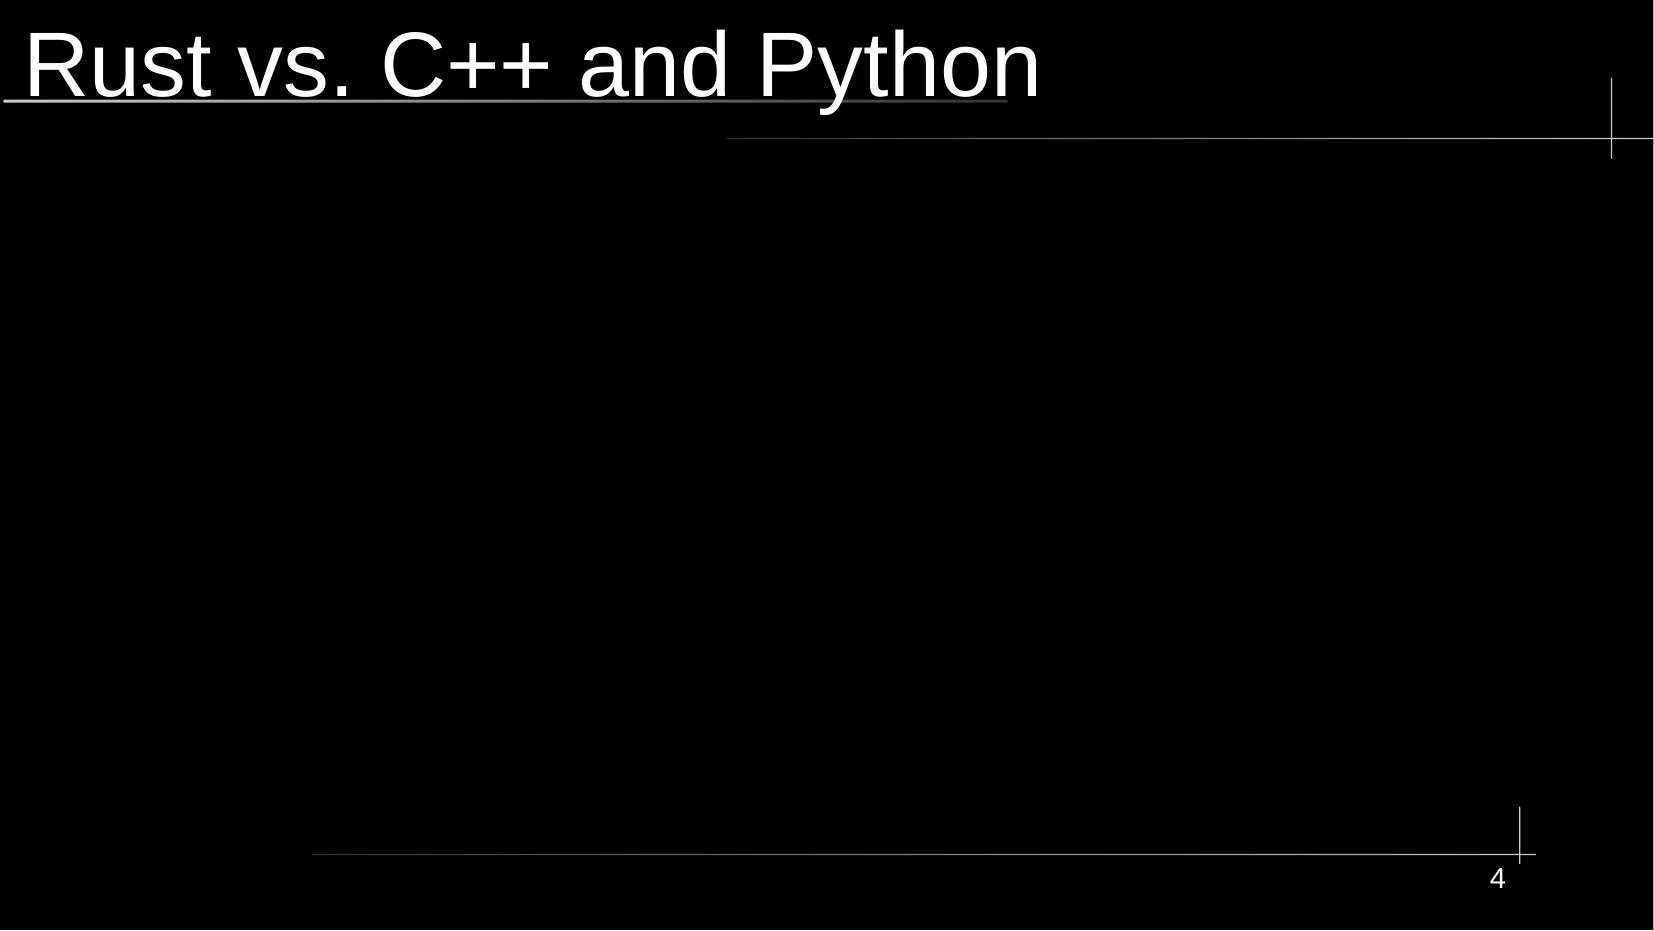

# Rust vs. C++ and Python
4